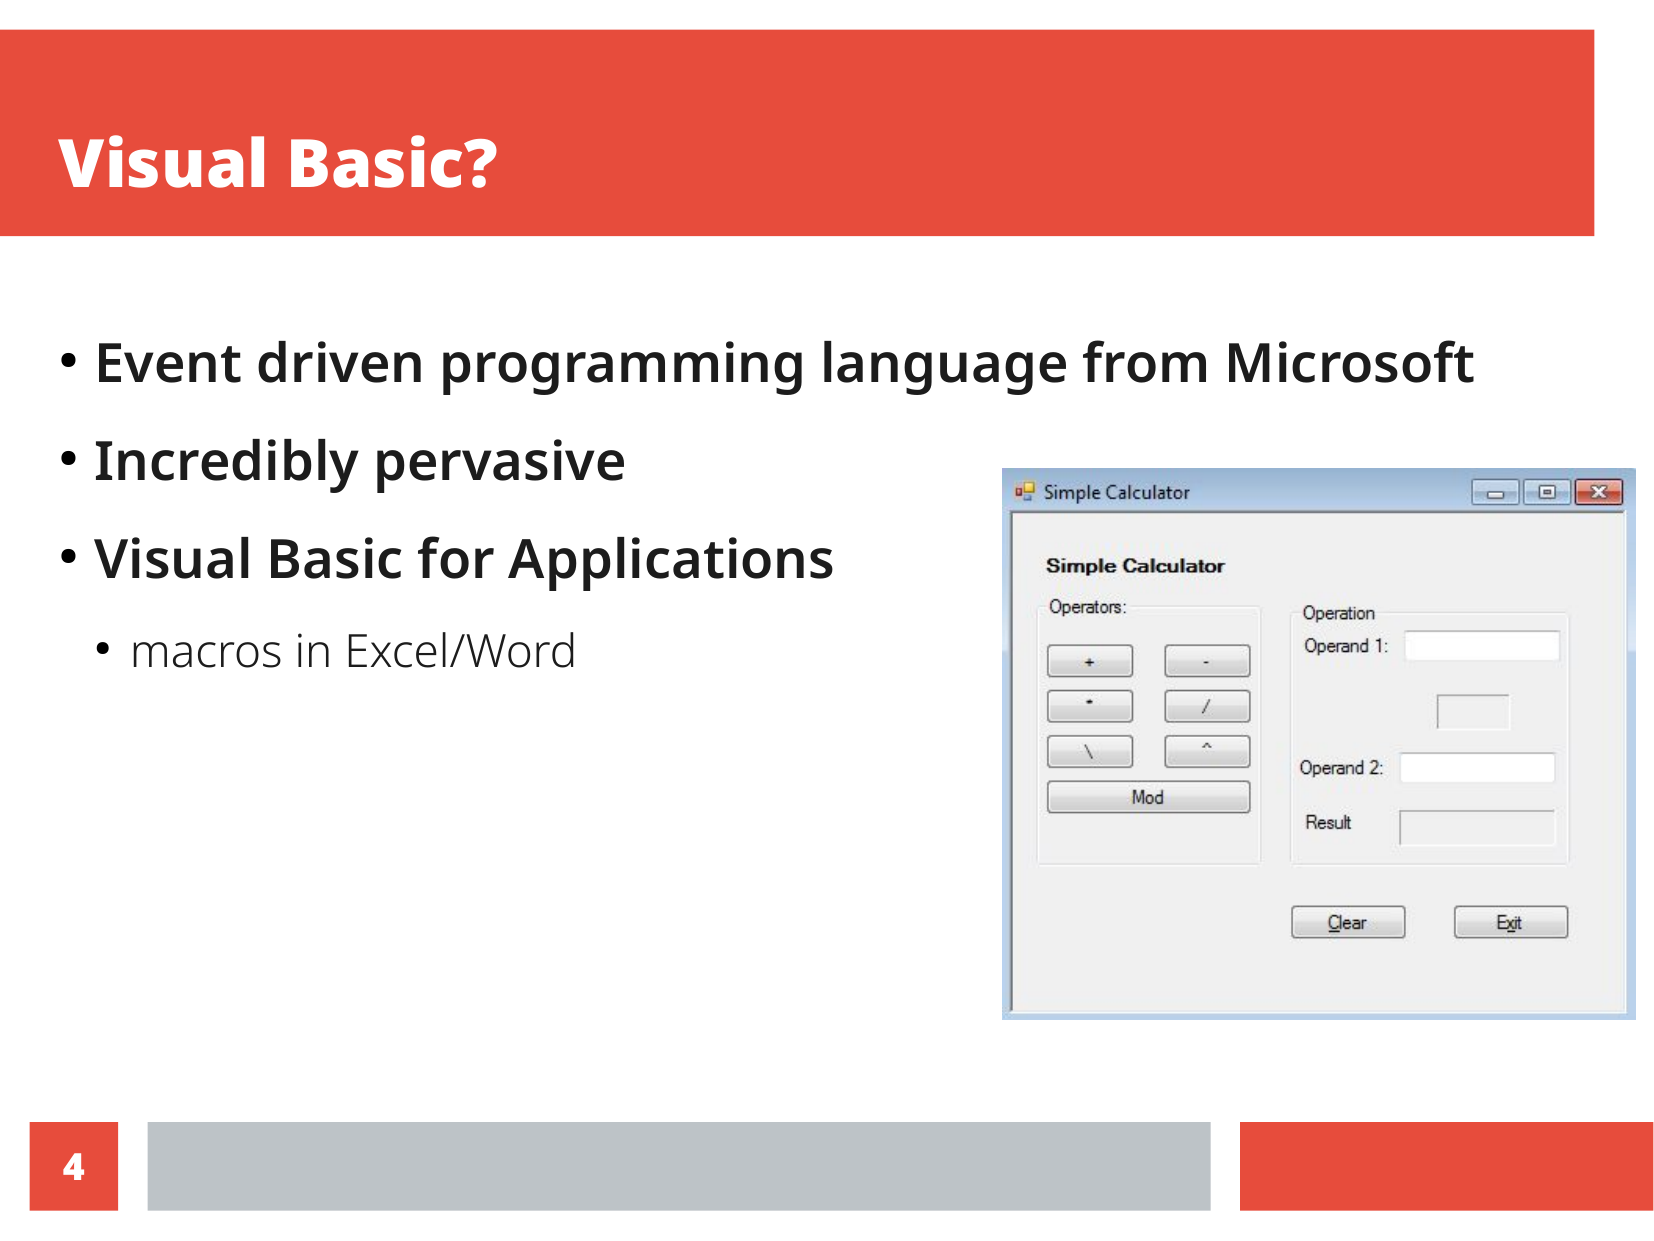

# Visual Basic?
Event driven programming language from Microsoft
Incredibly pervasive
Visual Basic for Applications
macros in Excel/Word
4